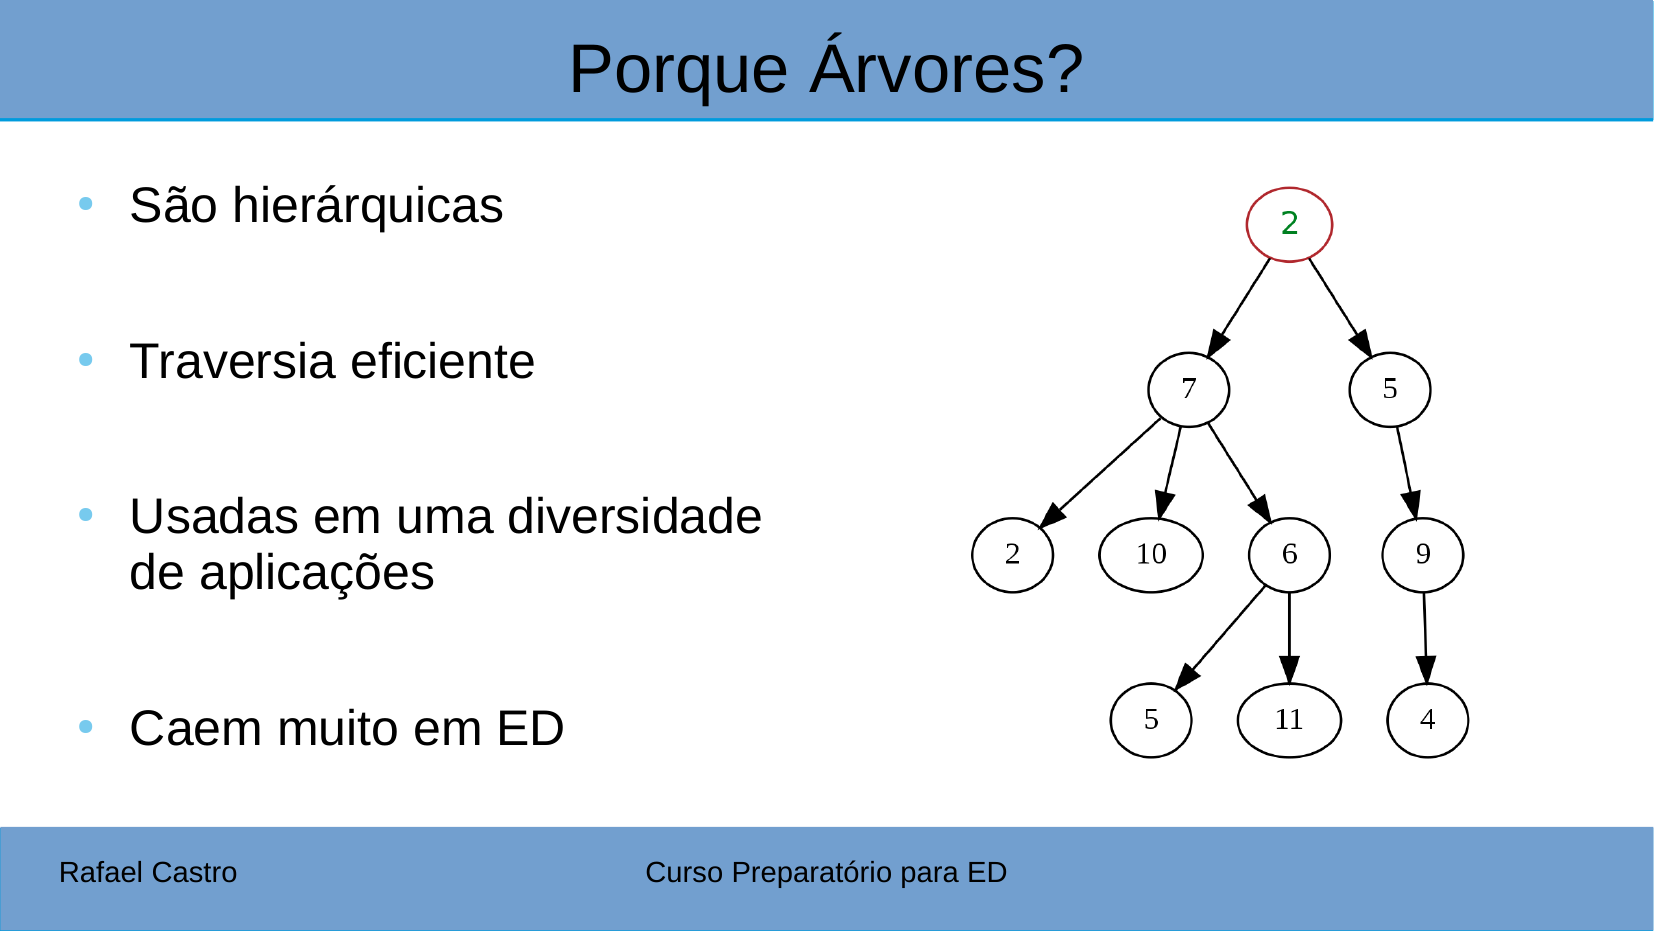

# Porque Árvores?
São hierárquicas
Traversia eficiente
Usadas em uma diversidade de aplicações
Caem muito em ED
Curso Preparatório para ED